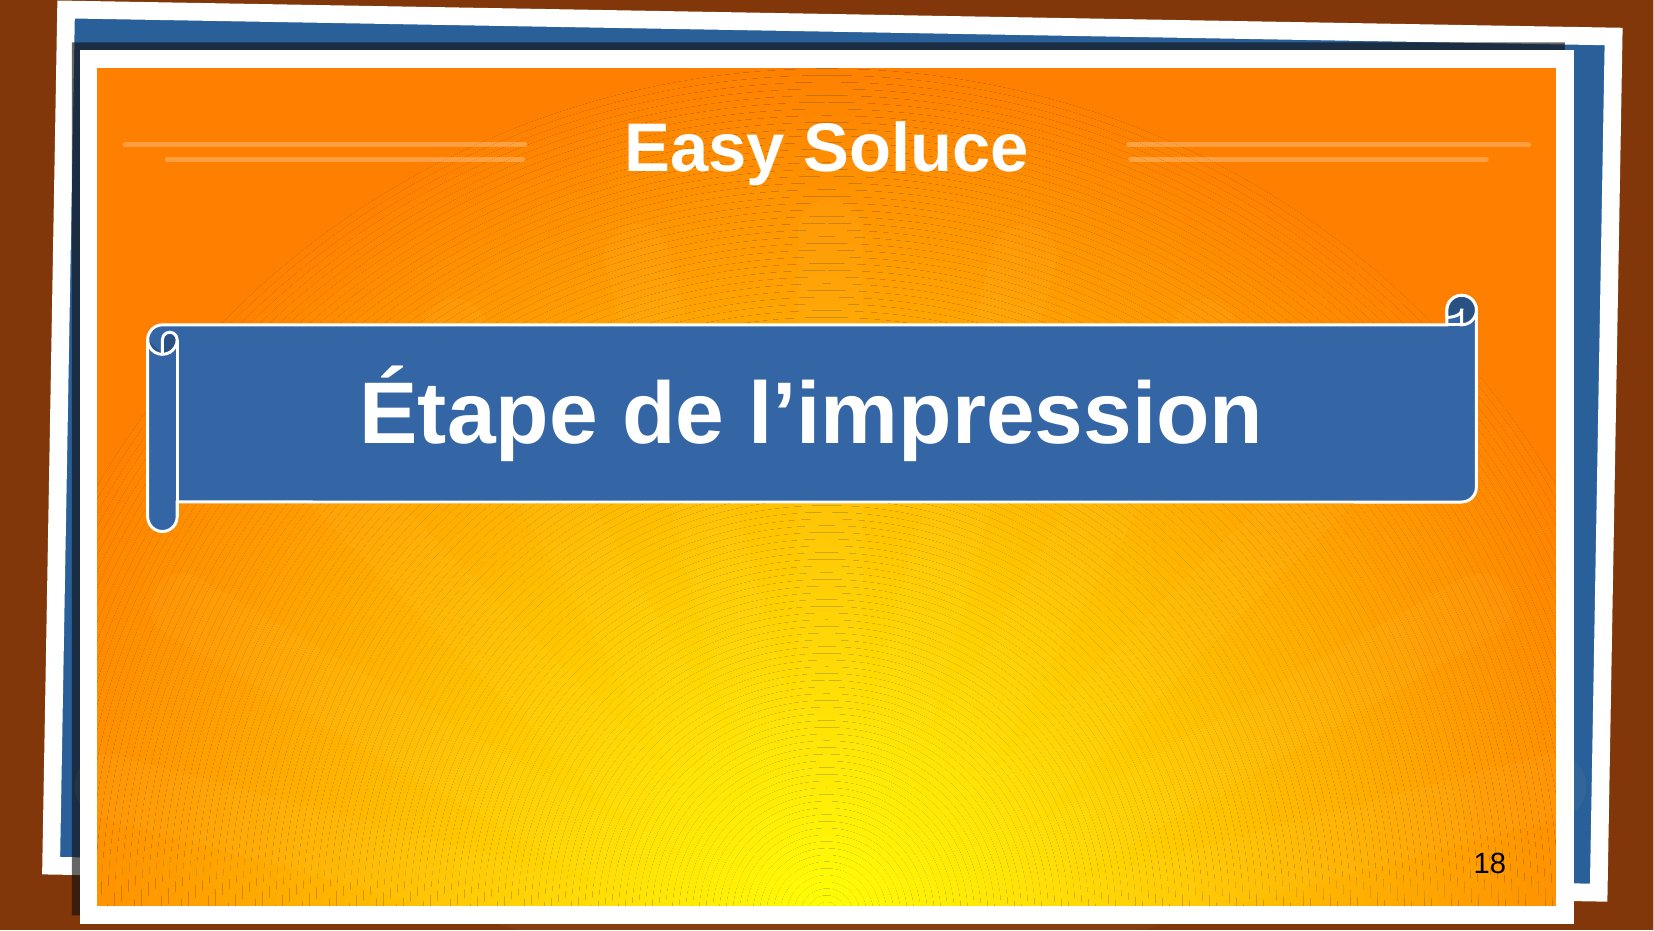

# Easy Soluce
Étape de l’impression
18